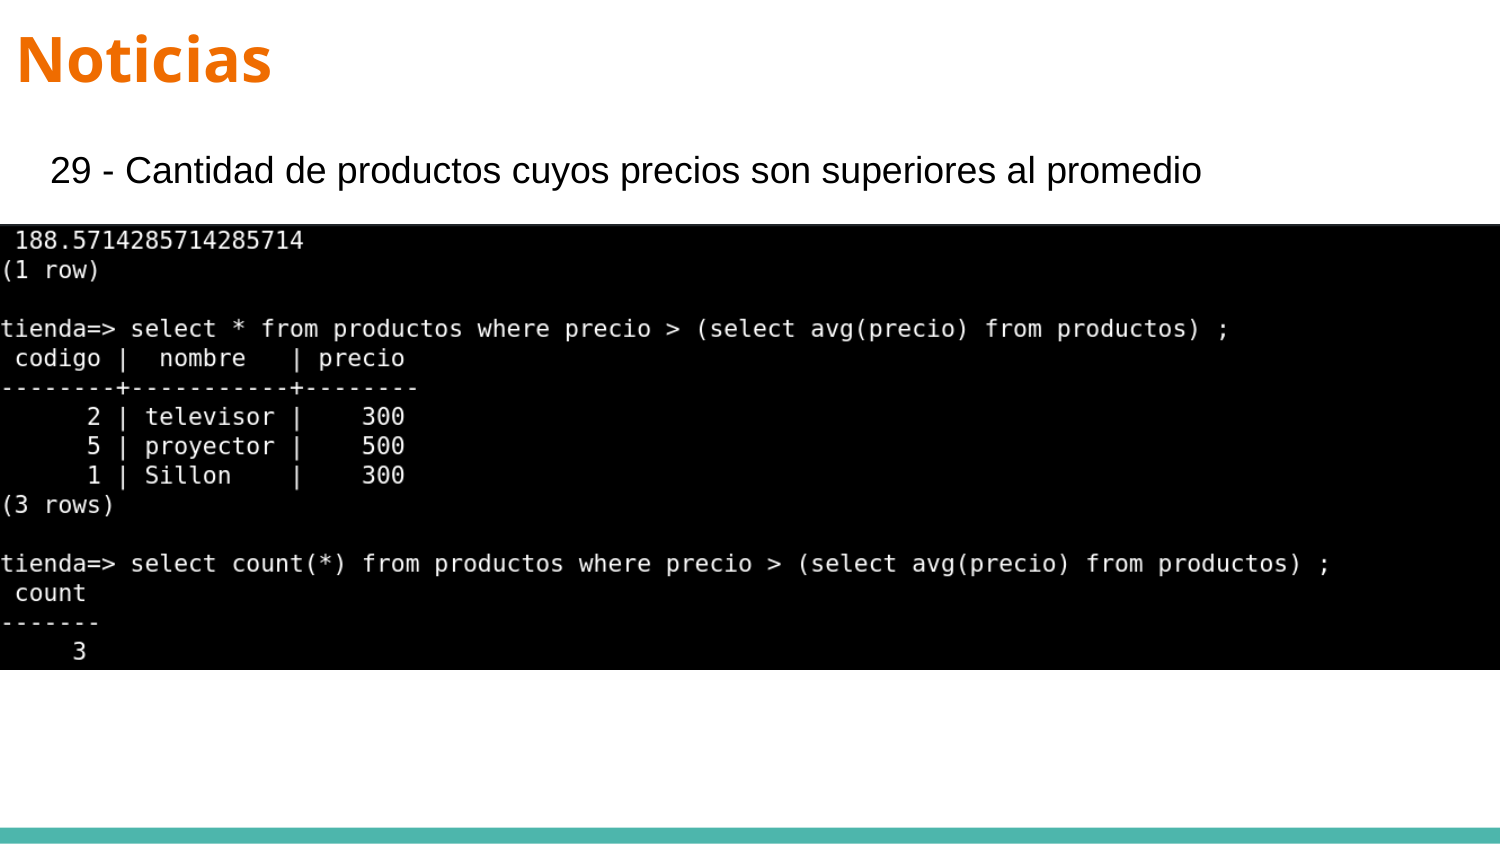

# Noticias
29 - Cantidad de productos cuyos precios son superiores al promedio